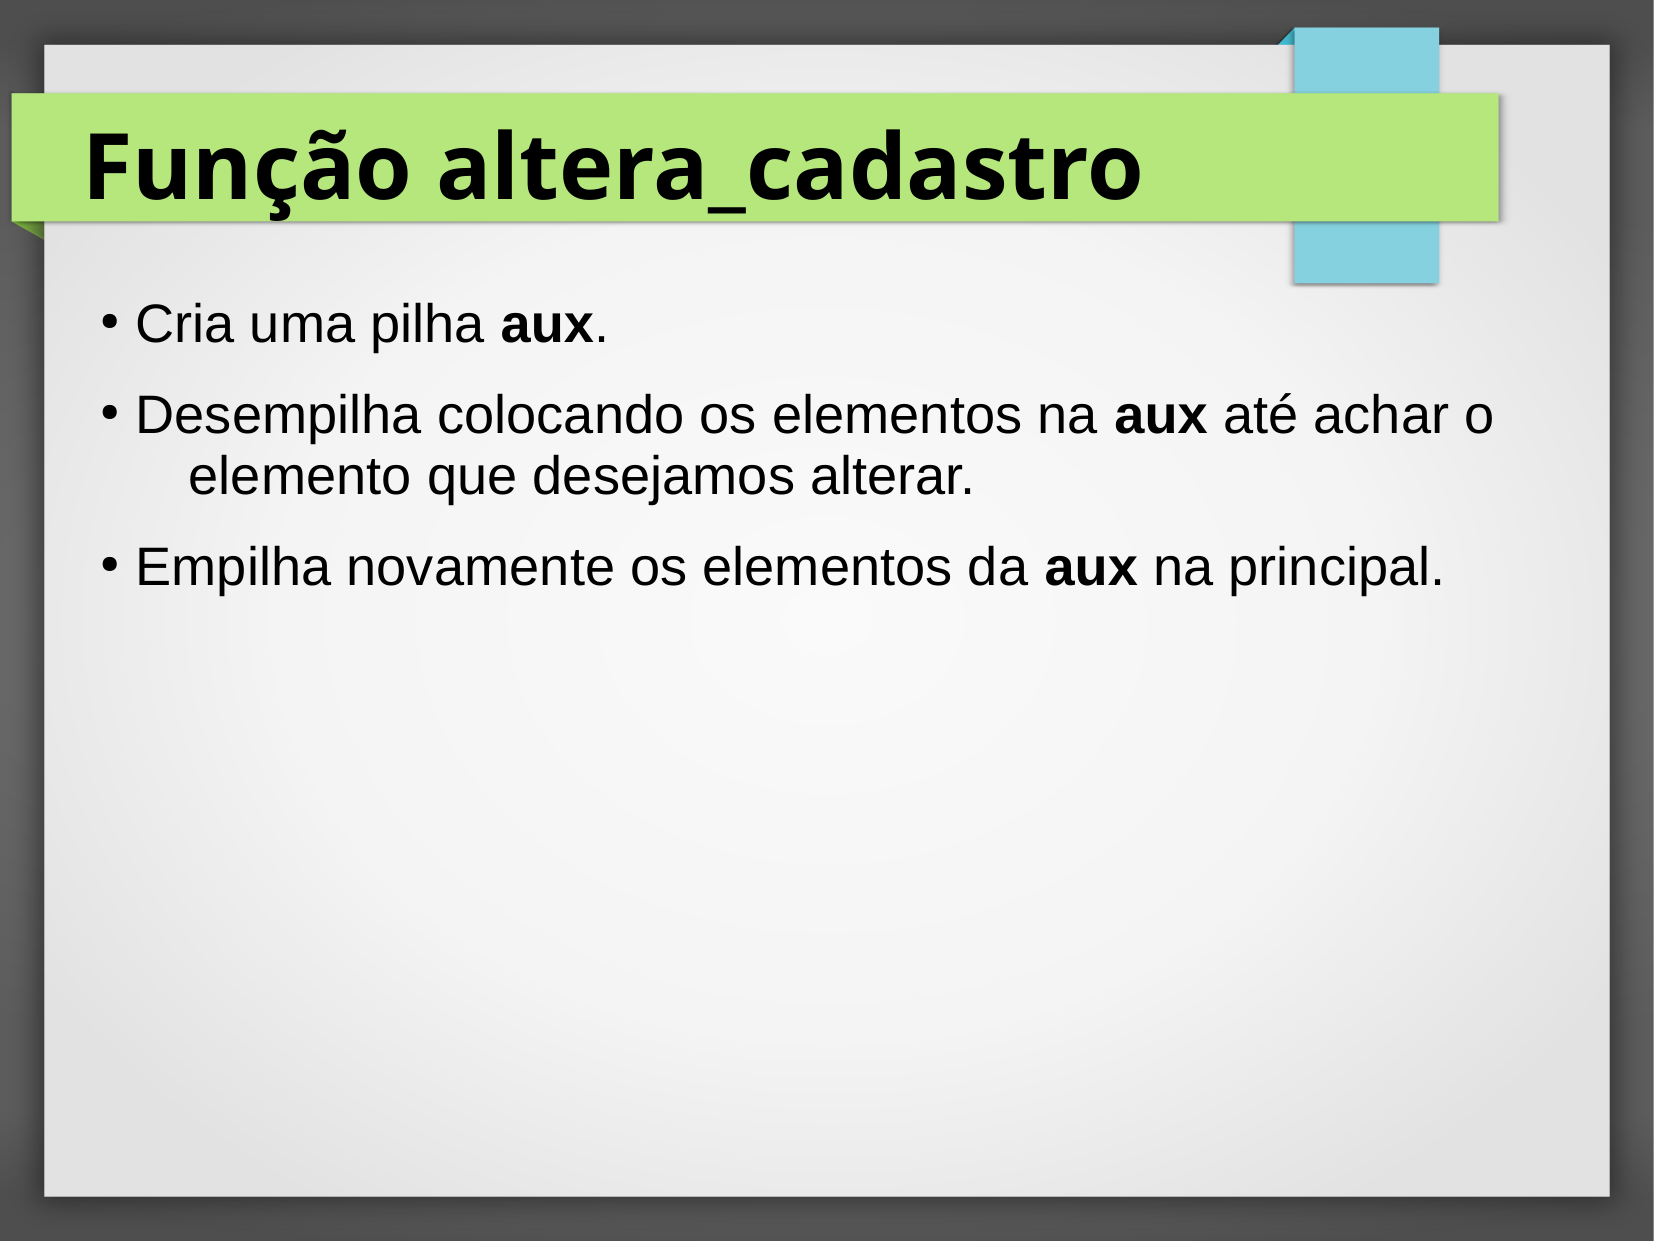

# Função altera_cadastro
Cria uma pilha aux.
Desempilha colocando os elementos na aux até achar o elemento que desejamos alterar.
Empilha novamente os elementos da aux na principal.